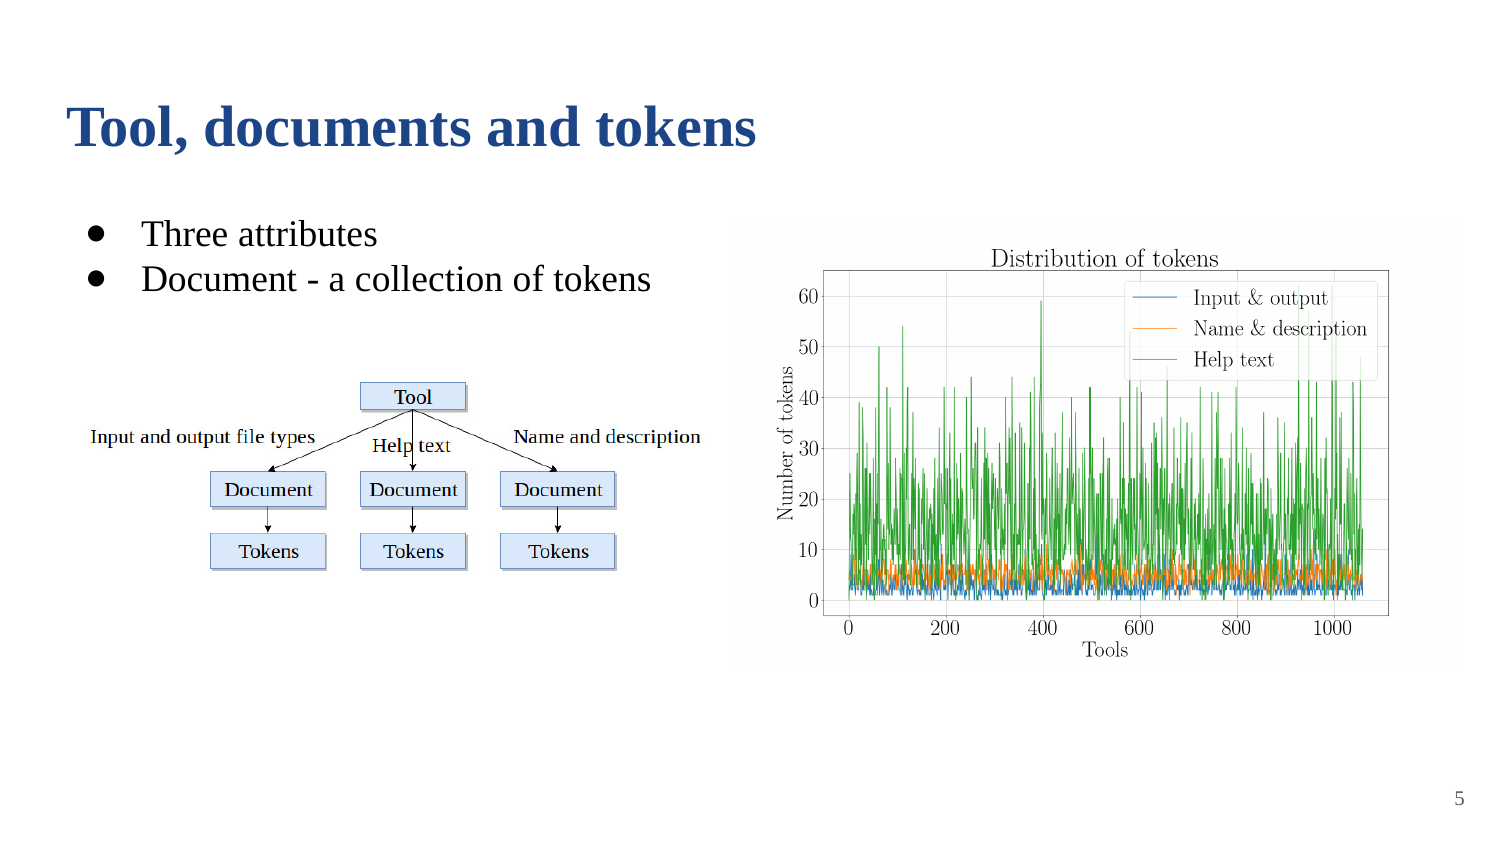

# Tool, documents and tokens
Three attributes
Document - a collection of tokens